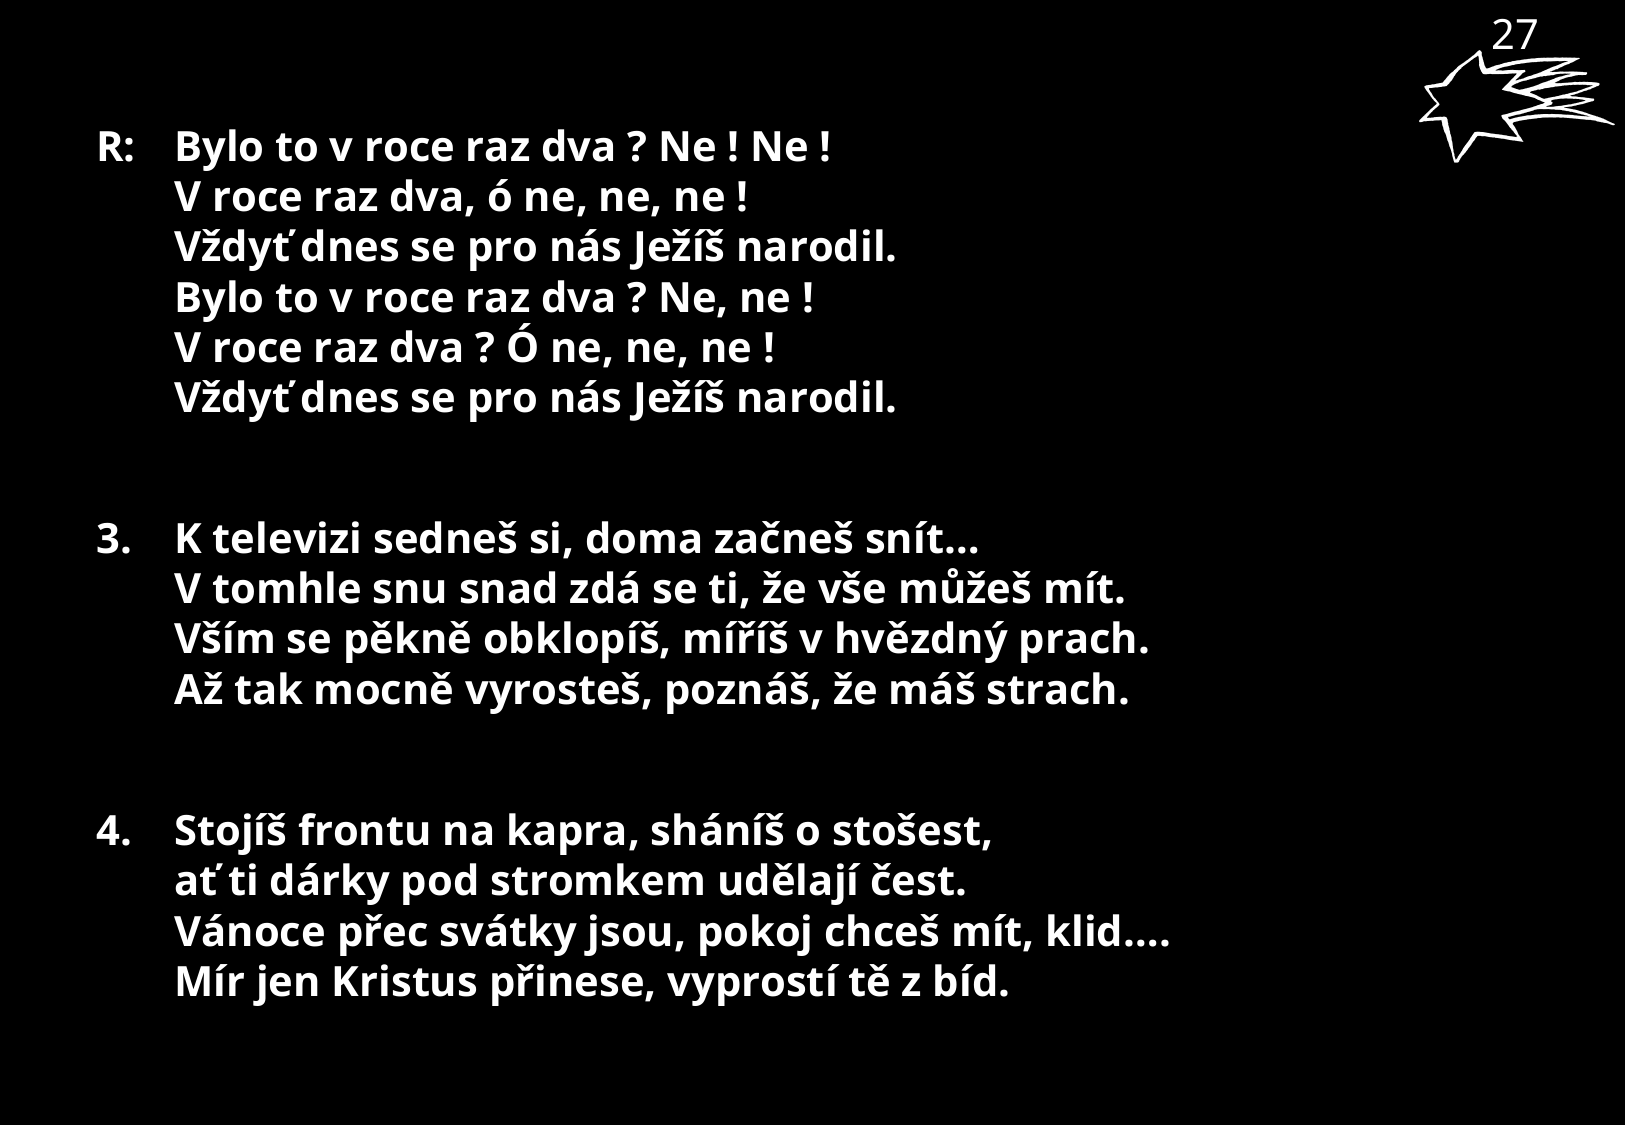

27
# R: 	Bylo to v roce raz dva ? Ne ! Ne ! V roce raz dva, ó ne, ne, ne ! Vždyť dnes se pro nás Ježíš narodil. Bylo to v roce raz dva ? Ne, ne ! V roce raz dva ? Ó ne, ne, ne ! Vždyť dnes se pro nás Ježíš narodil.
3. 	K televizi sedneš si, doma začneš snít…
V tomhle snu snad zdá se ti, že vše můžeš mít.
Vším se pěkně obklopíš, míříš v hvězdný prach.
Až tak mocně vyrosteš, poznáš, že máš strach.
4. 	Stojíš frontu na kapra, sháníš o stošest,
ať ti dárky pod stromkem udělají čest.
Vánoce přec svátky jsou, pokoj chceš mít, klid….
Mír jen Kristus přinese, vyprostí tě z bíd.